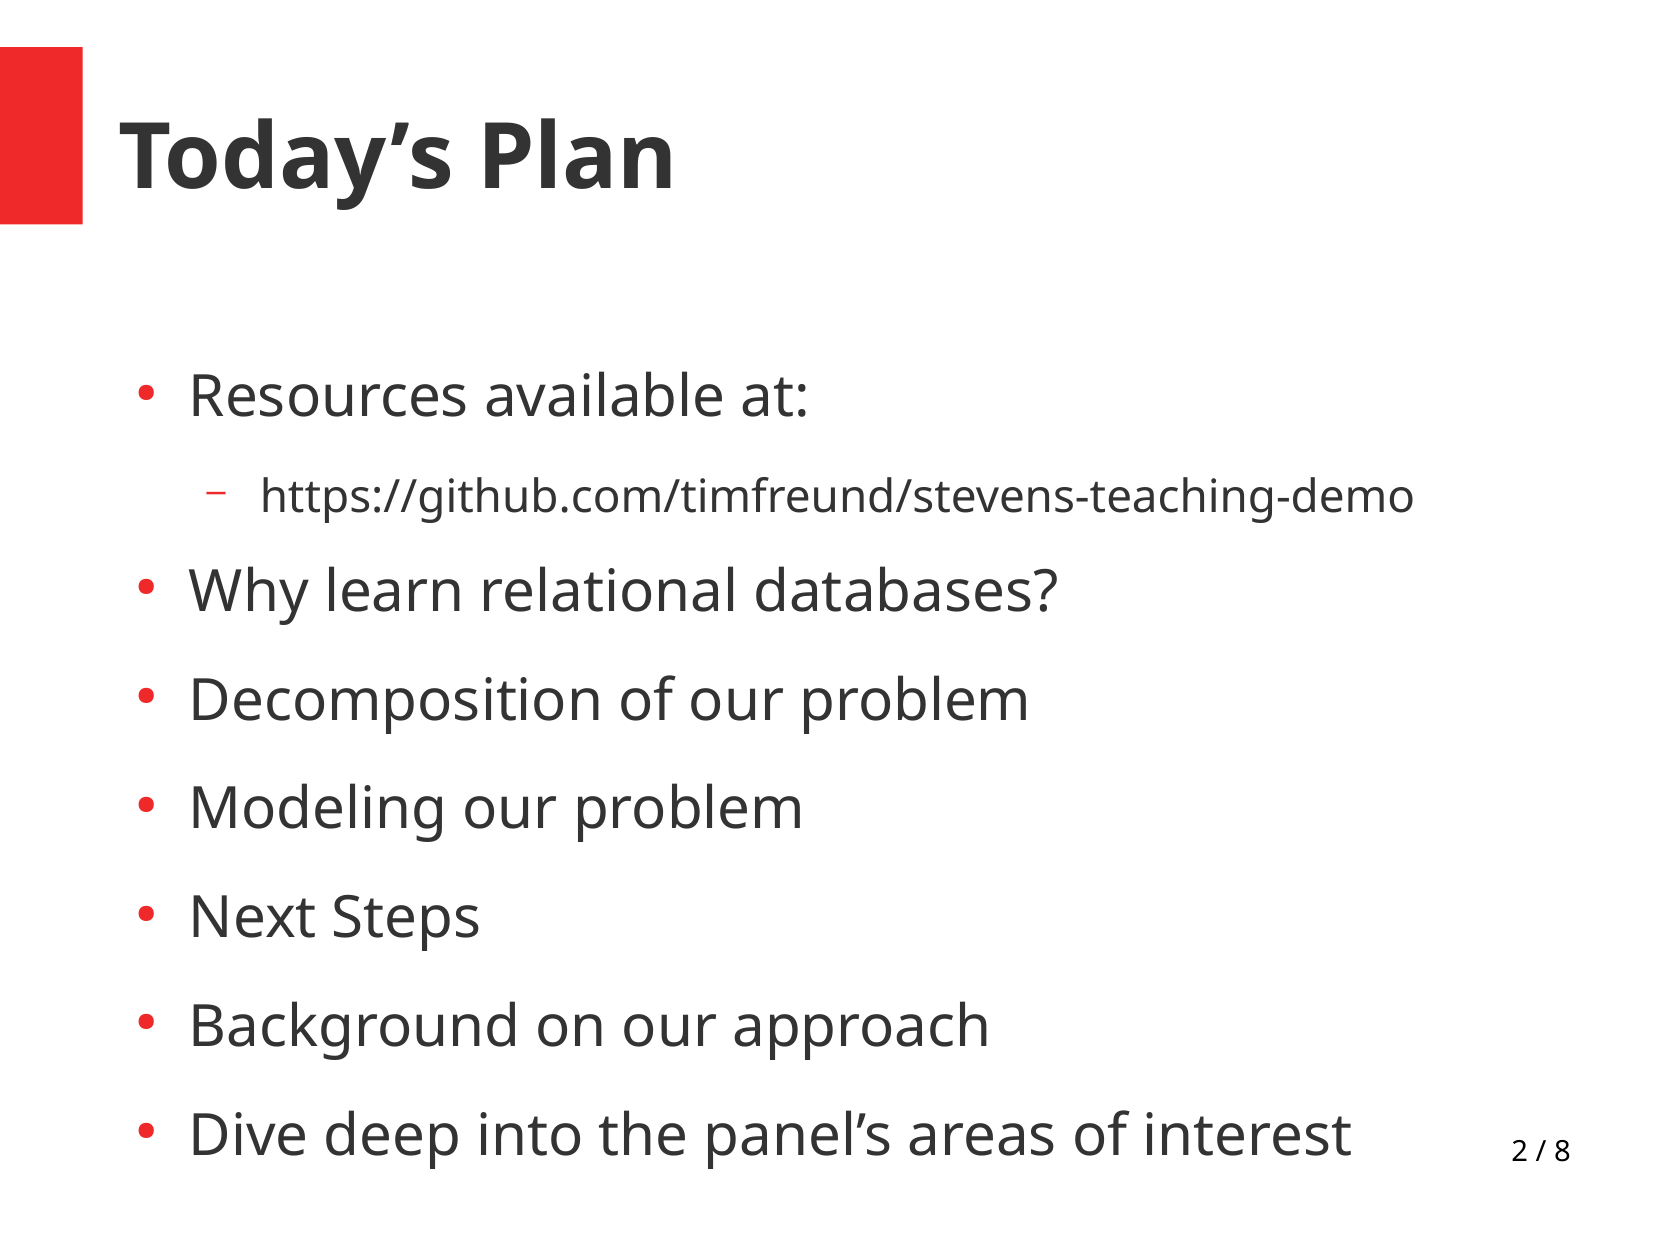

# Today’s Plan
Resources available at:
https://github.com/timfreund/stevens-teaching-demo
Why learn relational databases?
Decomposition of our problem
Modeling our problem
Next Steps
Background on our approach
Dive deep into the panel’s areas of interest
2